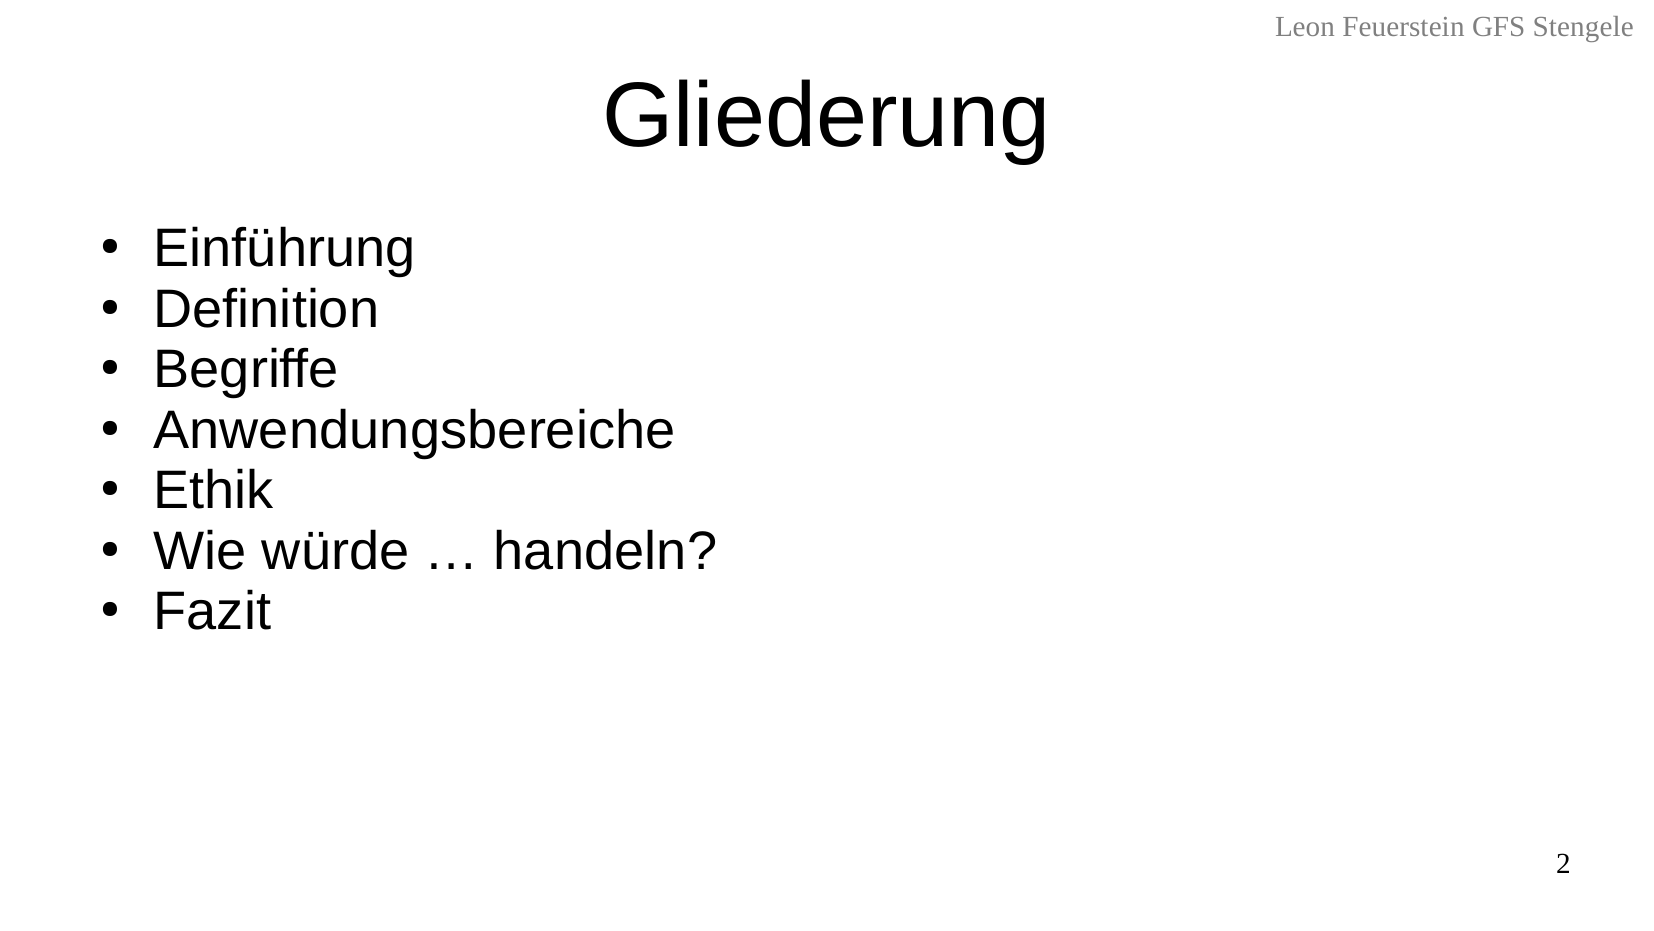

# Gliederung
Einführung
Definition
Begriffe
Anwendungsbereiche
Ethik
Wie würde … handeln?
Fazit
2